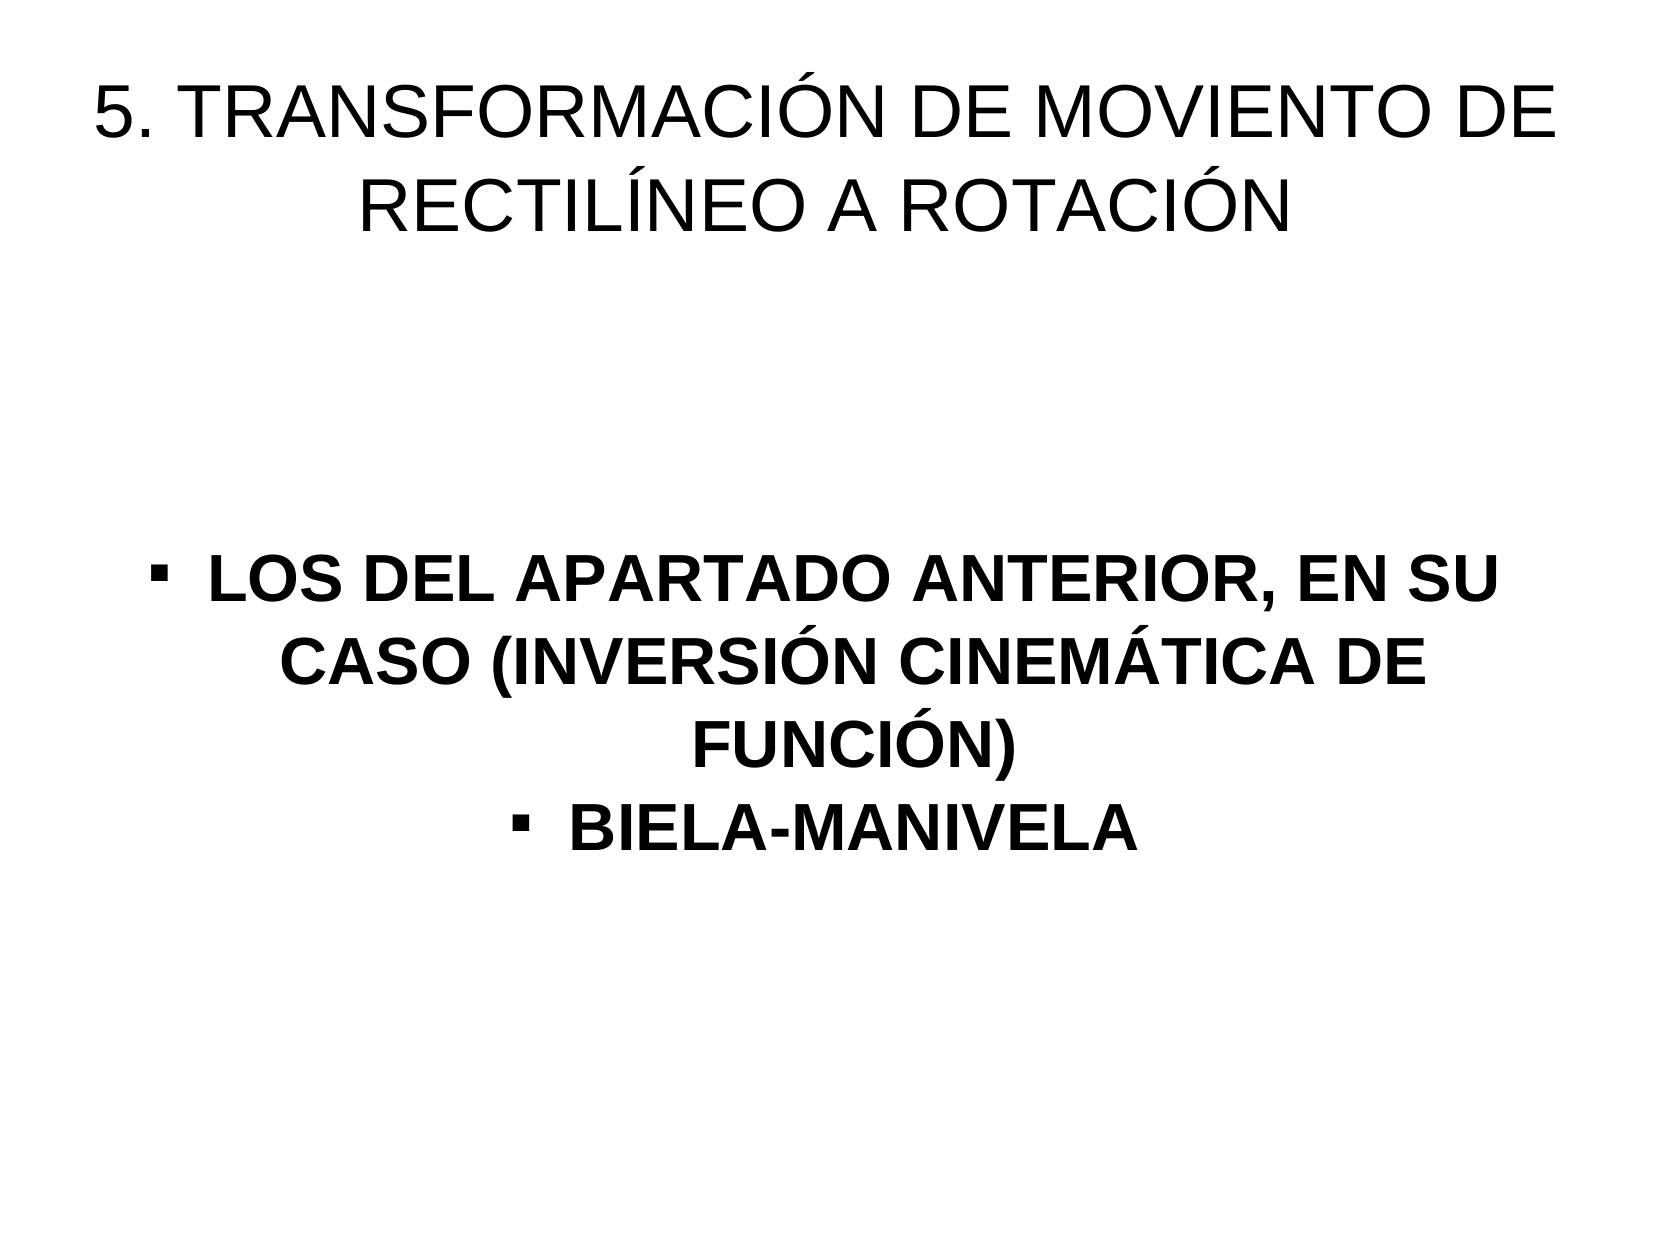

# 5. TRANSFORMACIÓN DE MOVIENTO DE RECTILÍNEO A ROTACIÓN
LOS DEL APARTADO ANTERIOR, EN SU CASO (INVERSIÓN CINEMÁTICA DE FUNCIÓN)
BIELA-MANIVELA